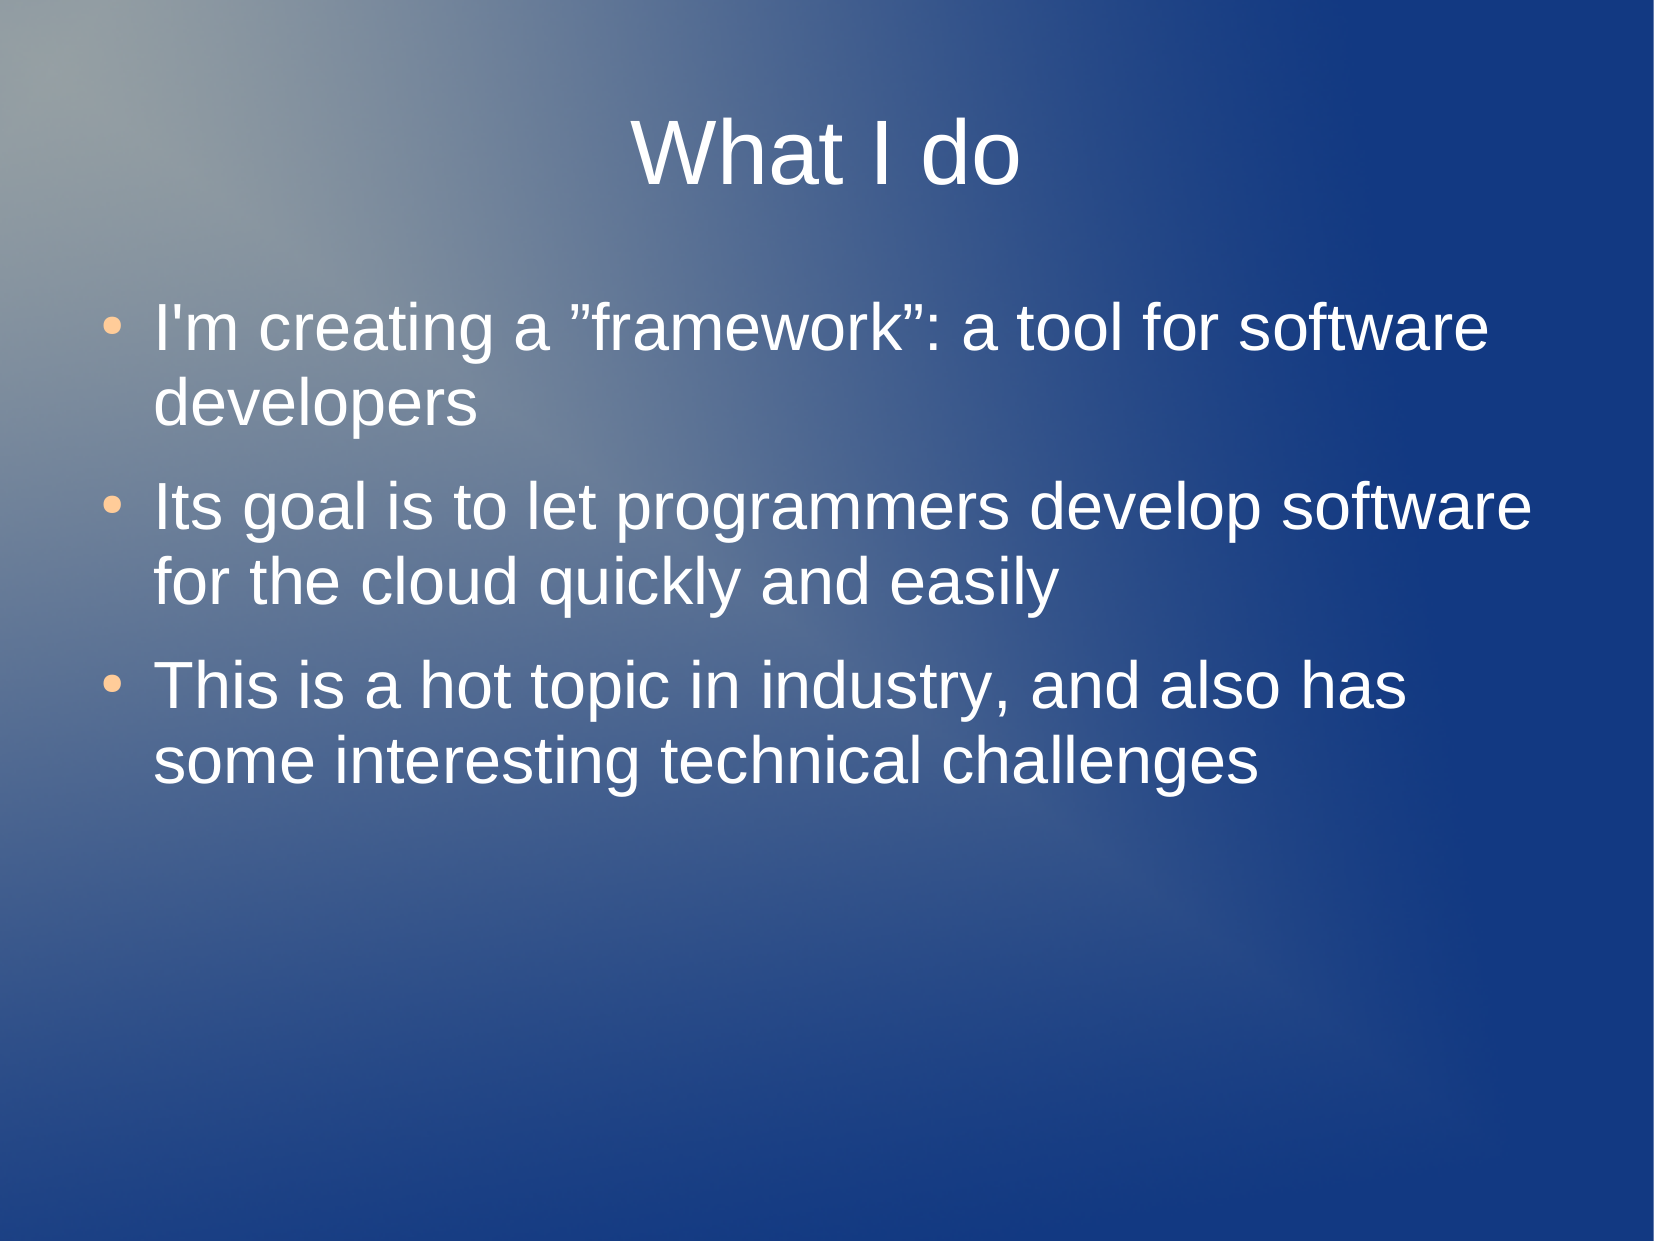

# What I do
I'm creating a ”framework”: a tool for software developers
Its goal is to let programmers develop software for the cloud quickly and easily
This is a hot topic in industry, and also has some interesting technical challenges